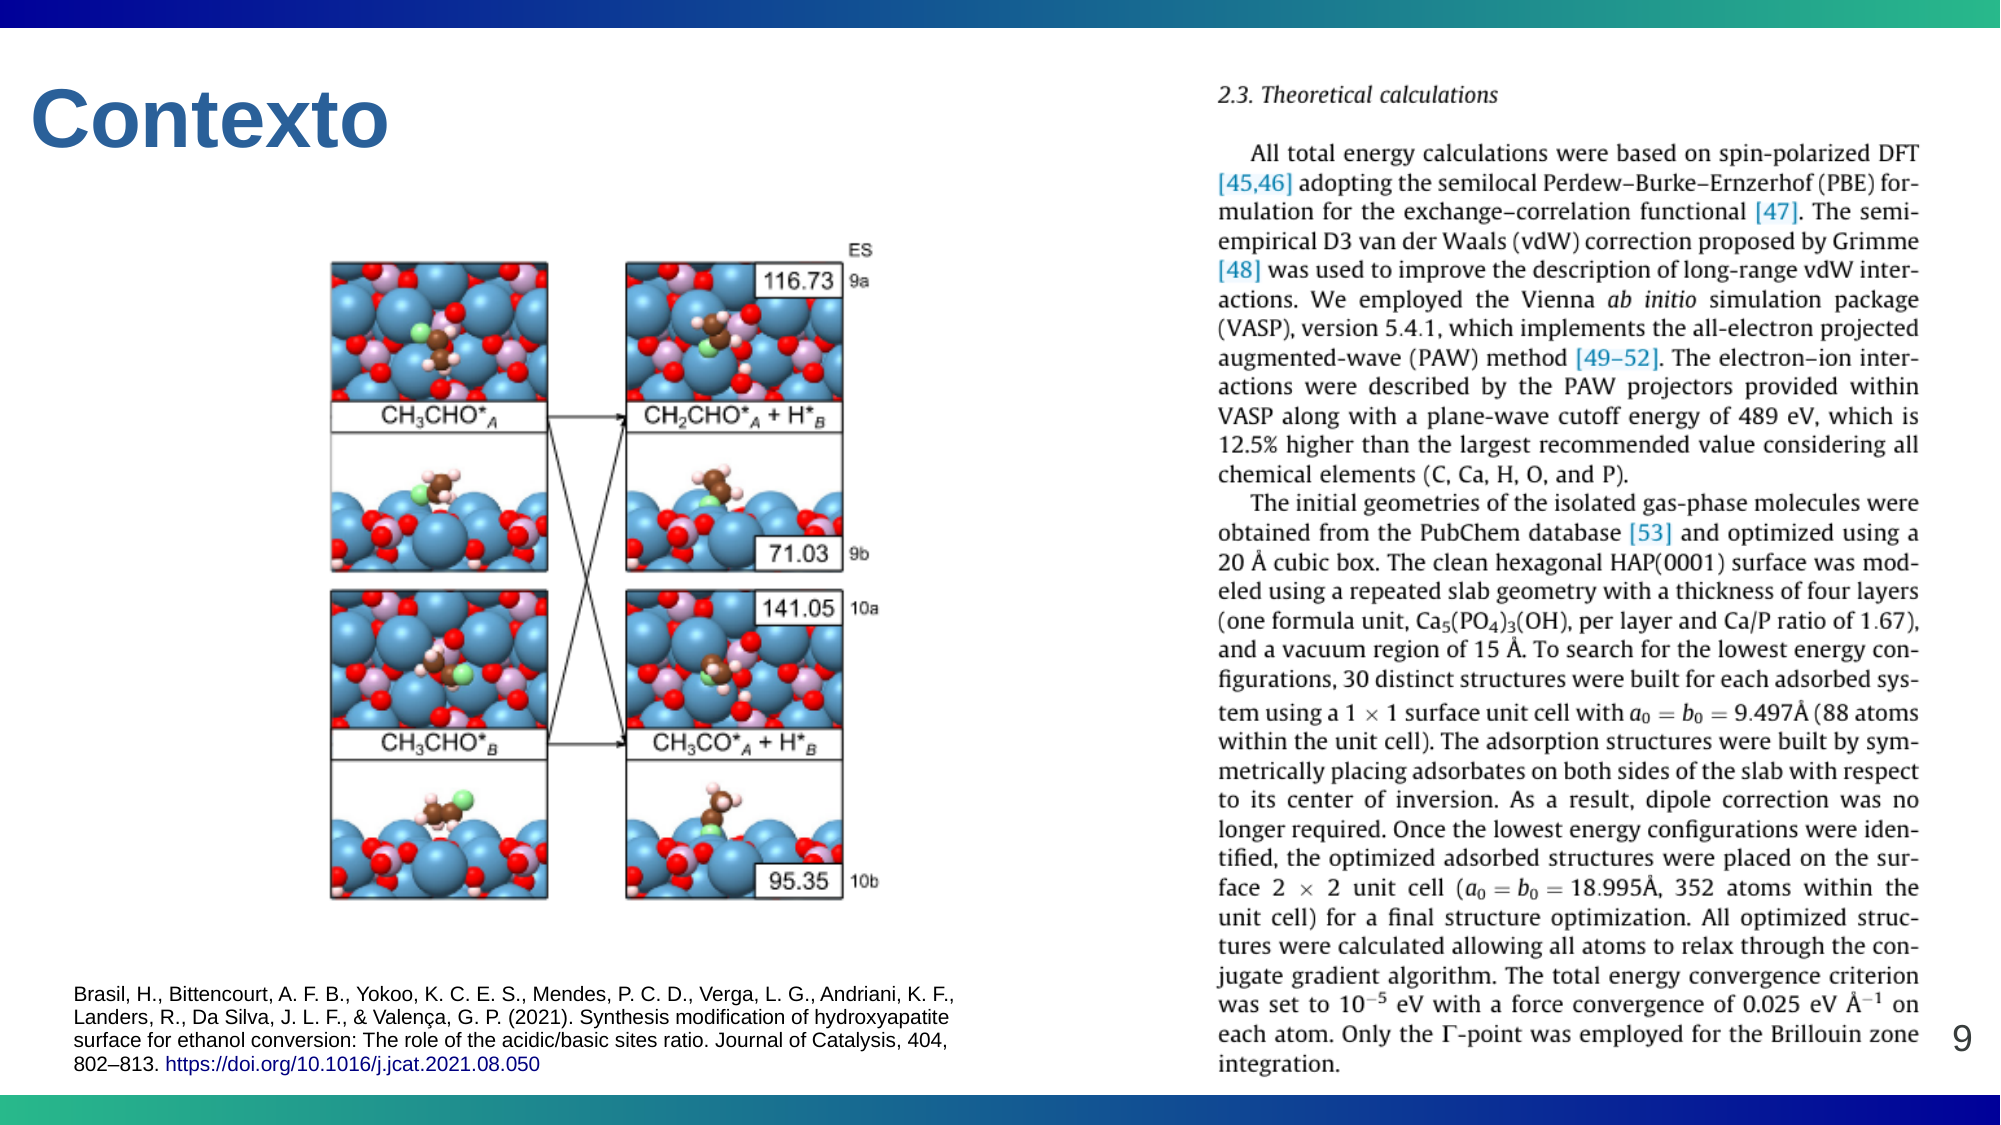

Contexto
Brasil, H., Bittencourt, A. F. B., Yokoo, K. C. E. S., Mendes, P. C. D., Verga, L. G., Andriani, K. F., Landers, R., Da Silva, J. L. F., & Valença, G. P. (2021). Synthesis modification of hydroxyapatite surface for ethanol conversion: The role of the acidic/basic sites ratio. Journal of Catalysis, 404, 802–813. https://doi.org/10.1016/j.jcat.2021.08.050